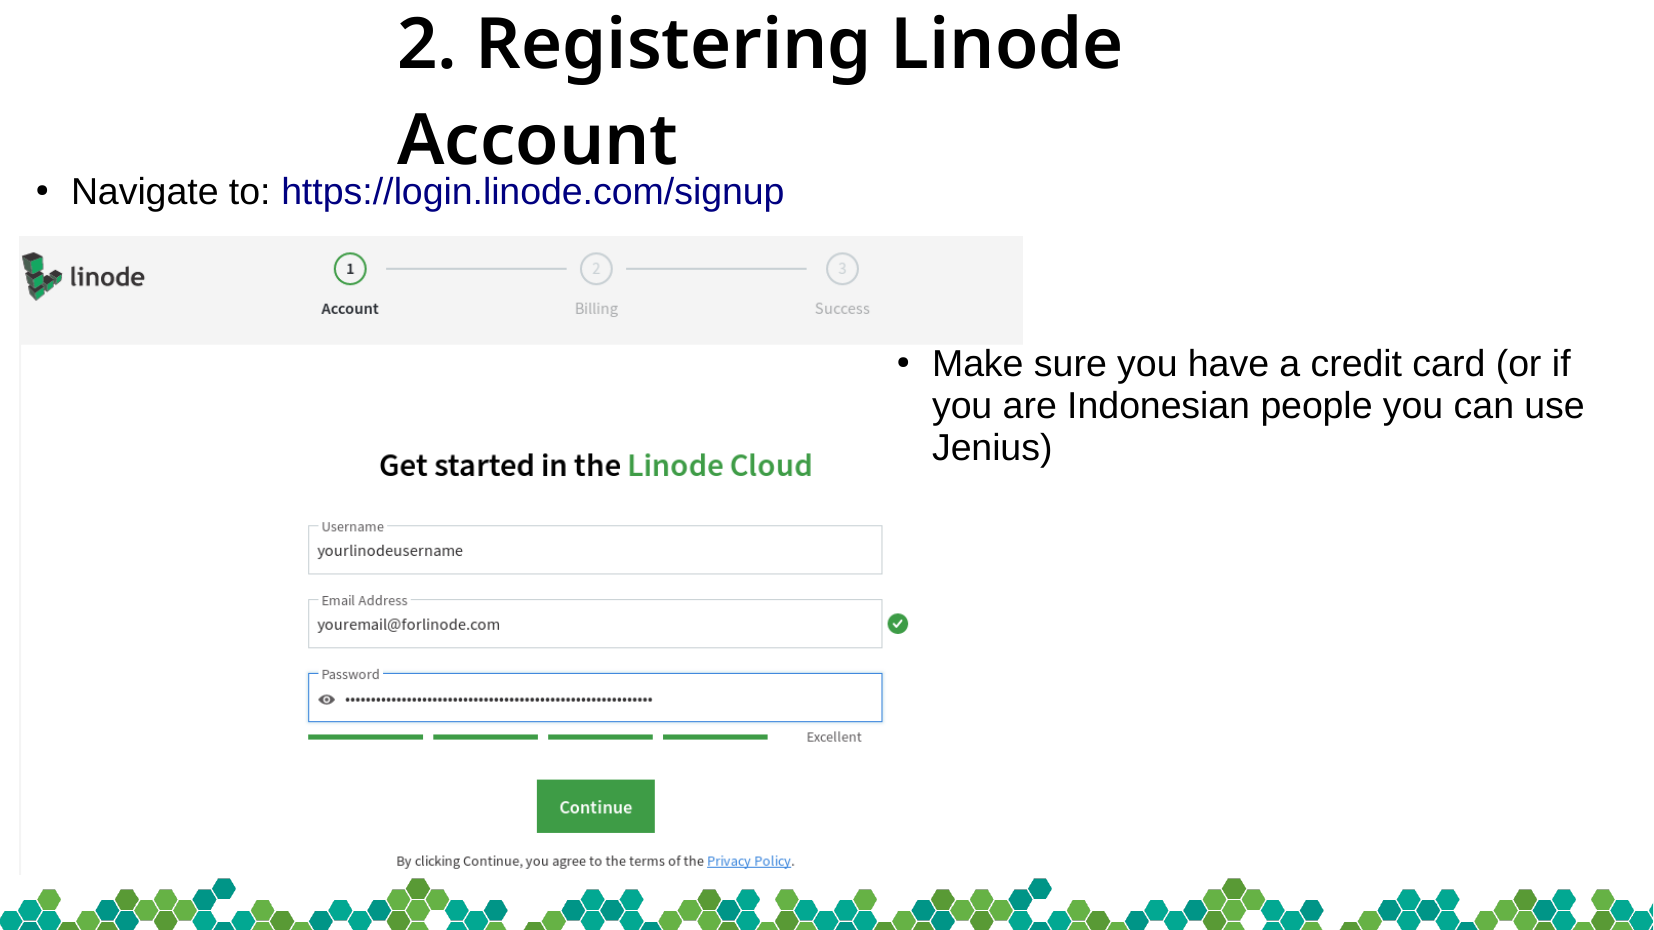

# 2. Registering Linode Account
Navigate to: https://login.linode.com/signup
Make sure you have a credit card (or if you are Indonesian people you can use Jenius)